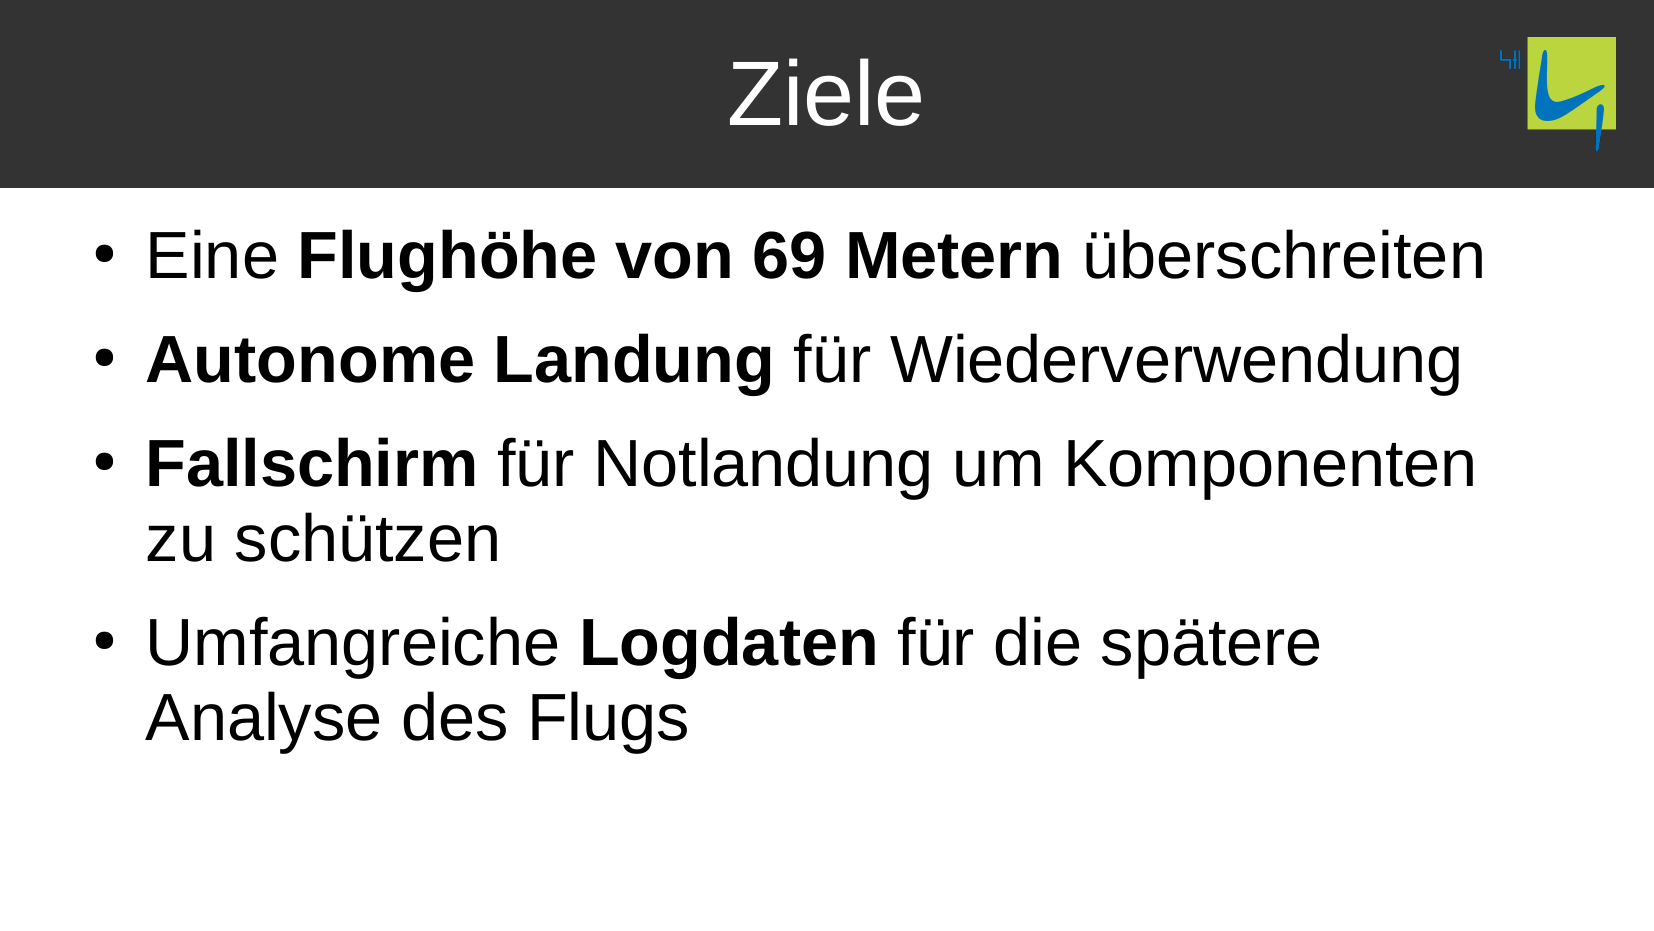

Ziele
# Eine Flughöhe von 69 Metern überschreiten
Autonome Landung für Wiederverwendung
Fallschirm für Notlandung um Komponenten zu schützen
Umfangreiche Logdaten für die spätere Analyse des Flugs